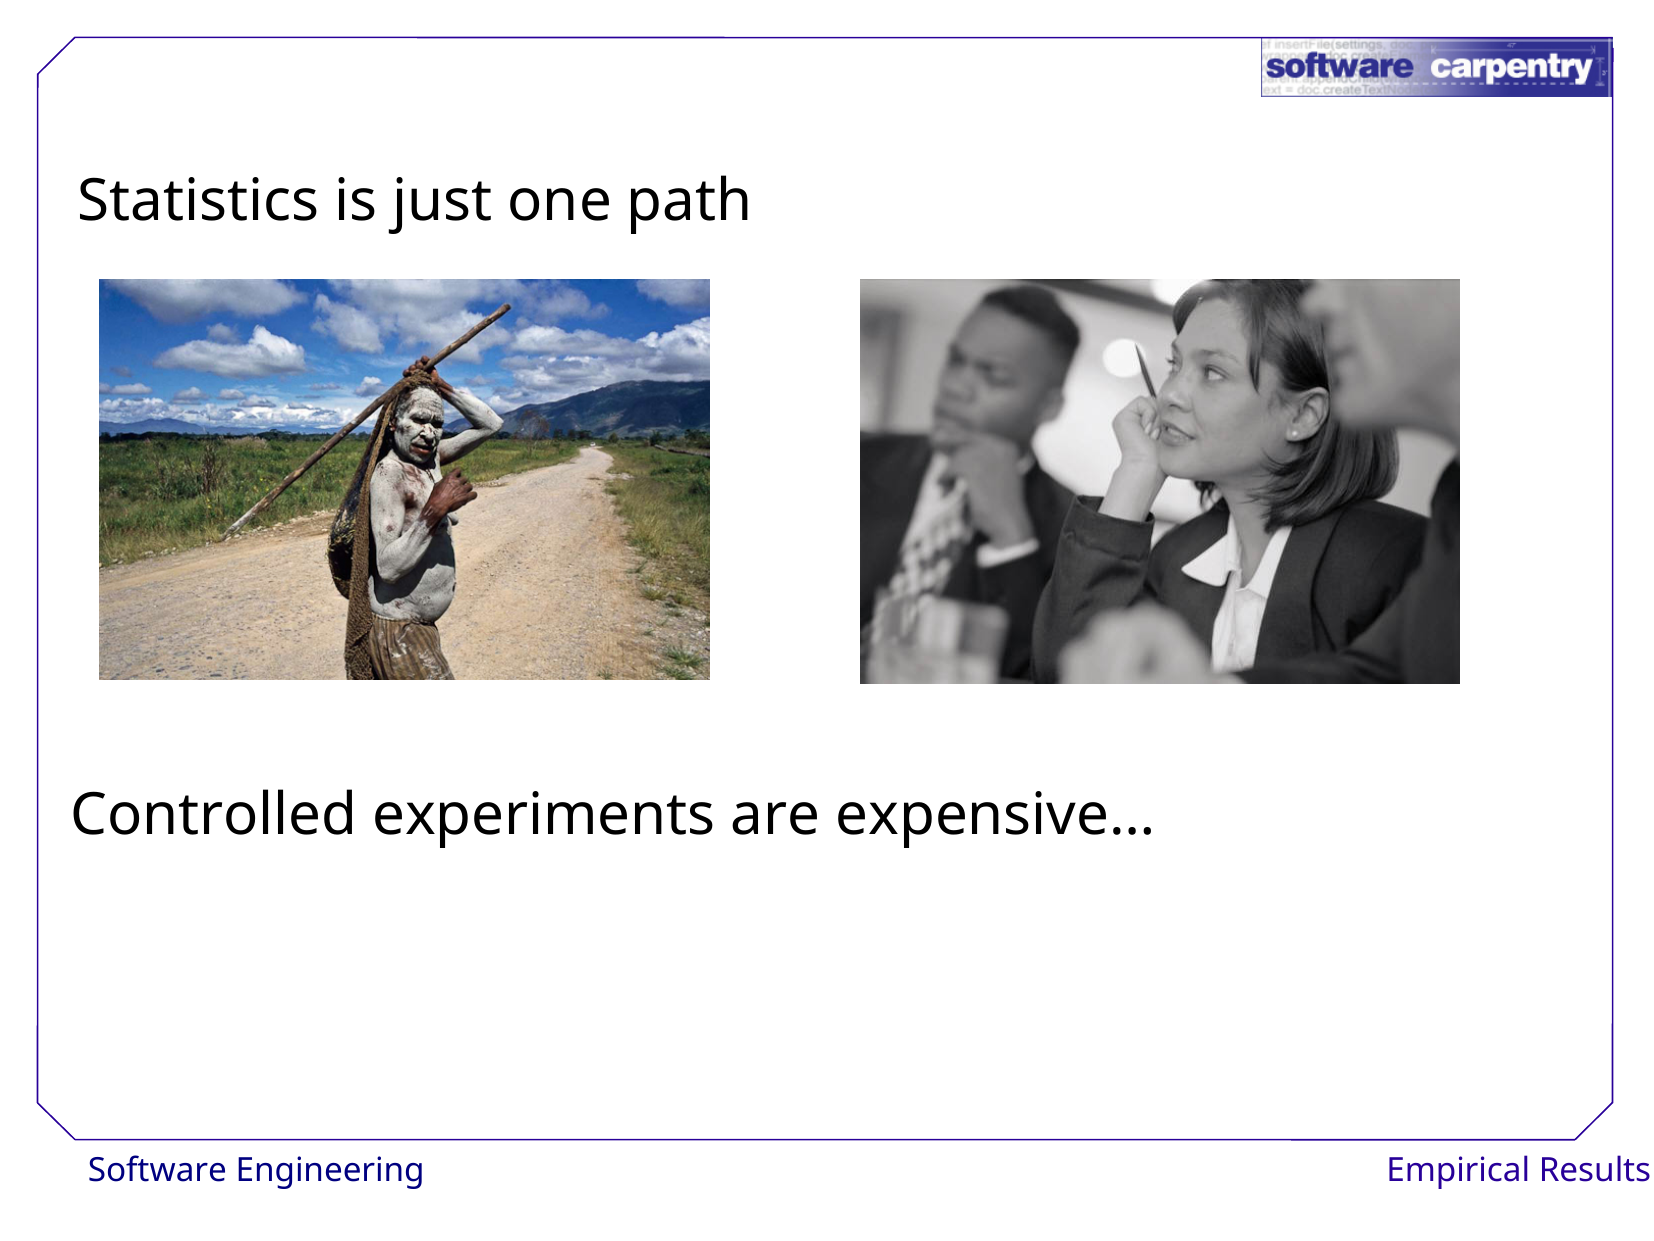

Statistics is just one path
Controlled experiments are expensive…